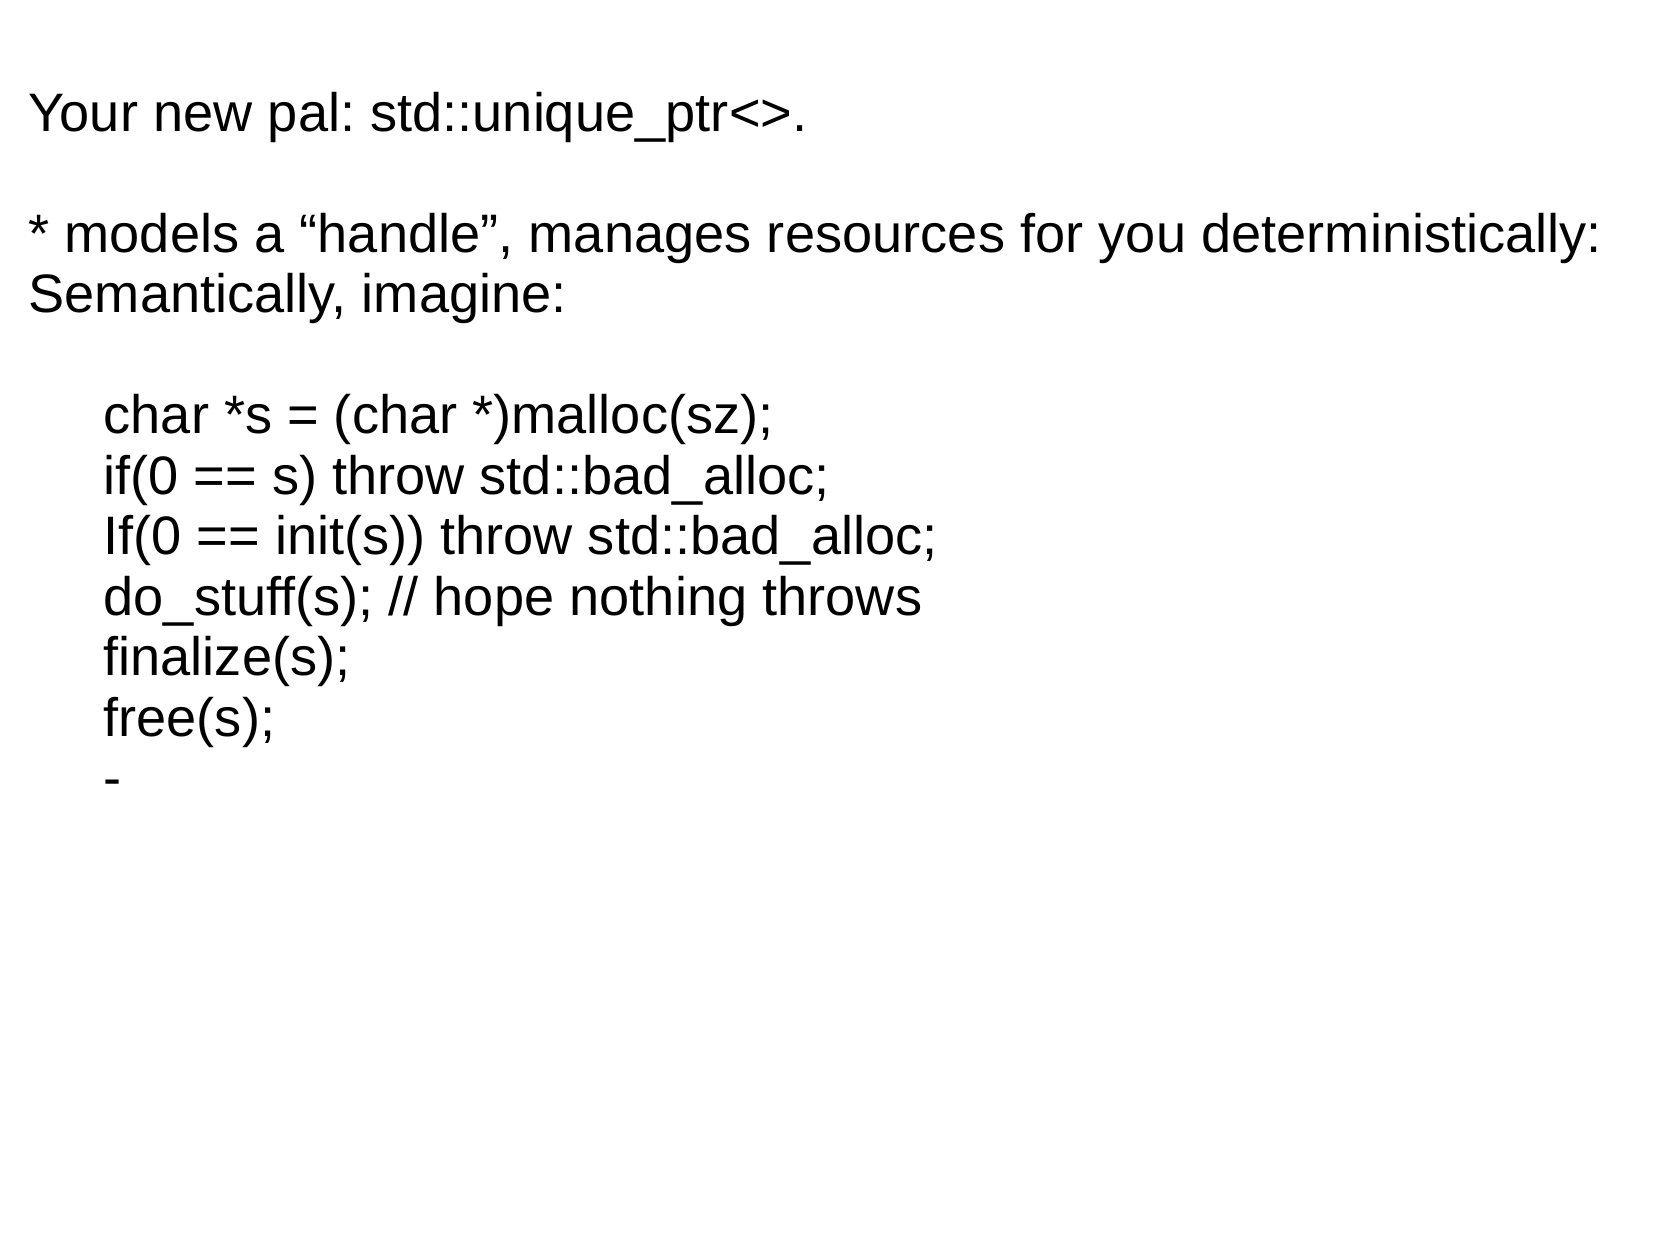

Your new pal: std::unique_ptr<>.
* models a “handle”, manages resources for you deterministically:
Semantically, imagine:
	char *s = (char *)malloc(sz);
	if(0 == s) throw std::bad_alloc;
	If(0 == init(s)) throw std::bad_alloc;
	do_stuff(s); // hope nothing throws
	finalize(s);
	free(s);
	-